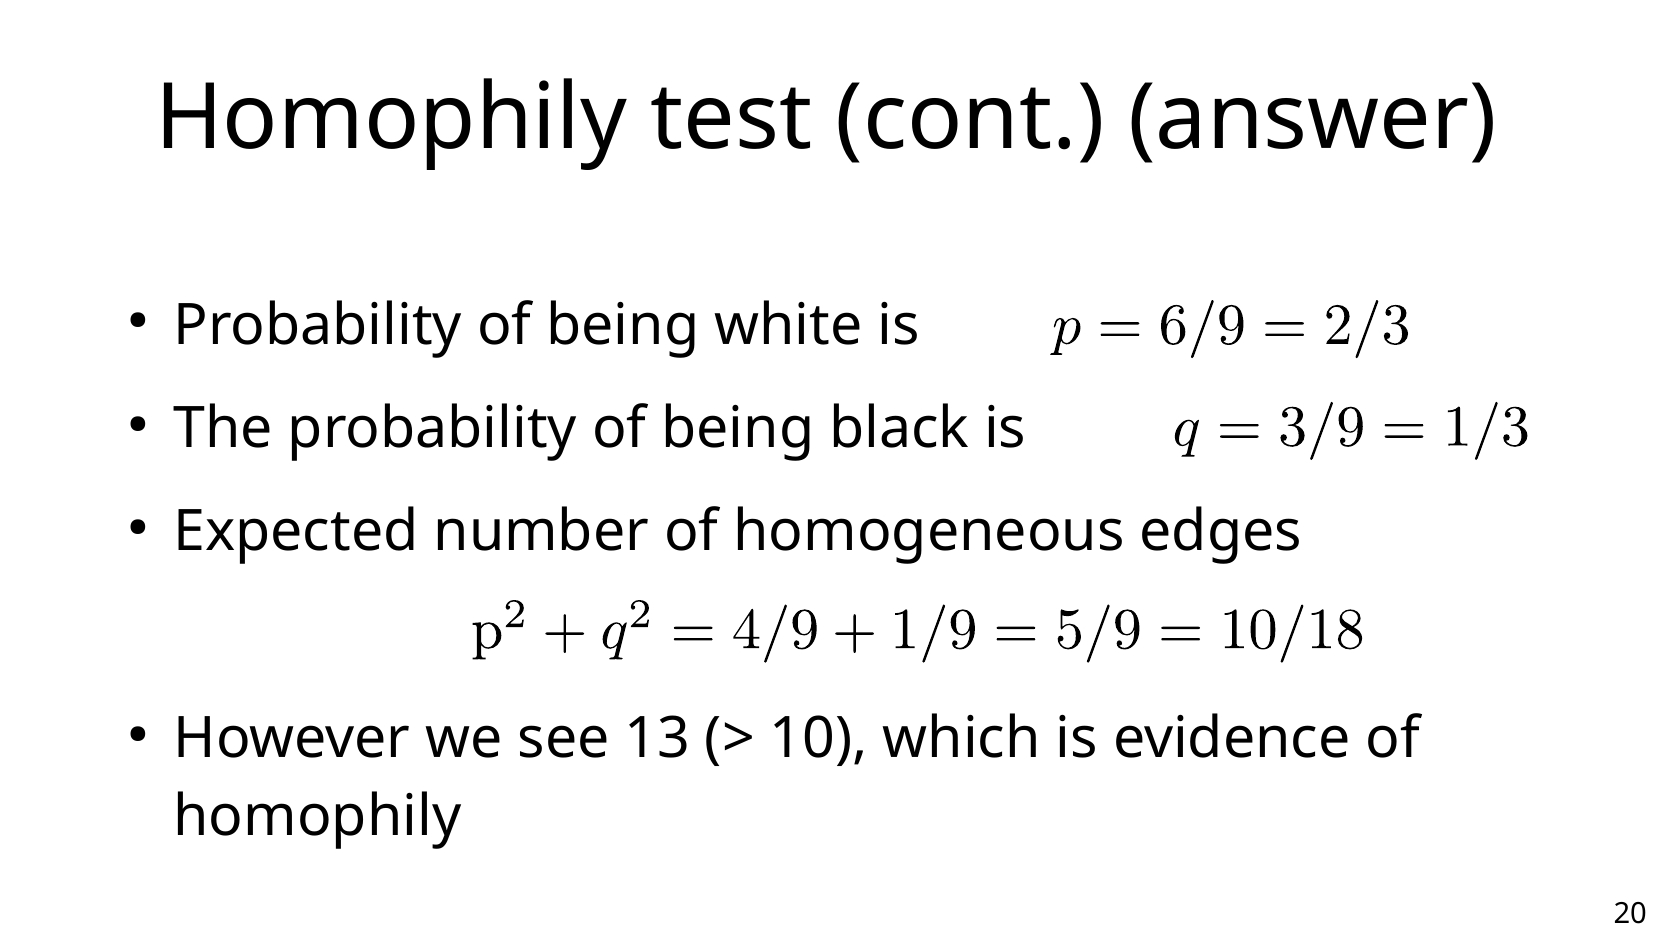

# Homophily test (cont.) (answer)
Probability of being white is
The probability of being black is
Expected number of homogeneous edges
However we see 13 (> 10), which is evidence of homophily
20